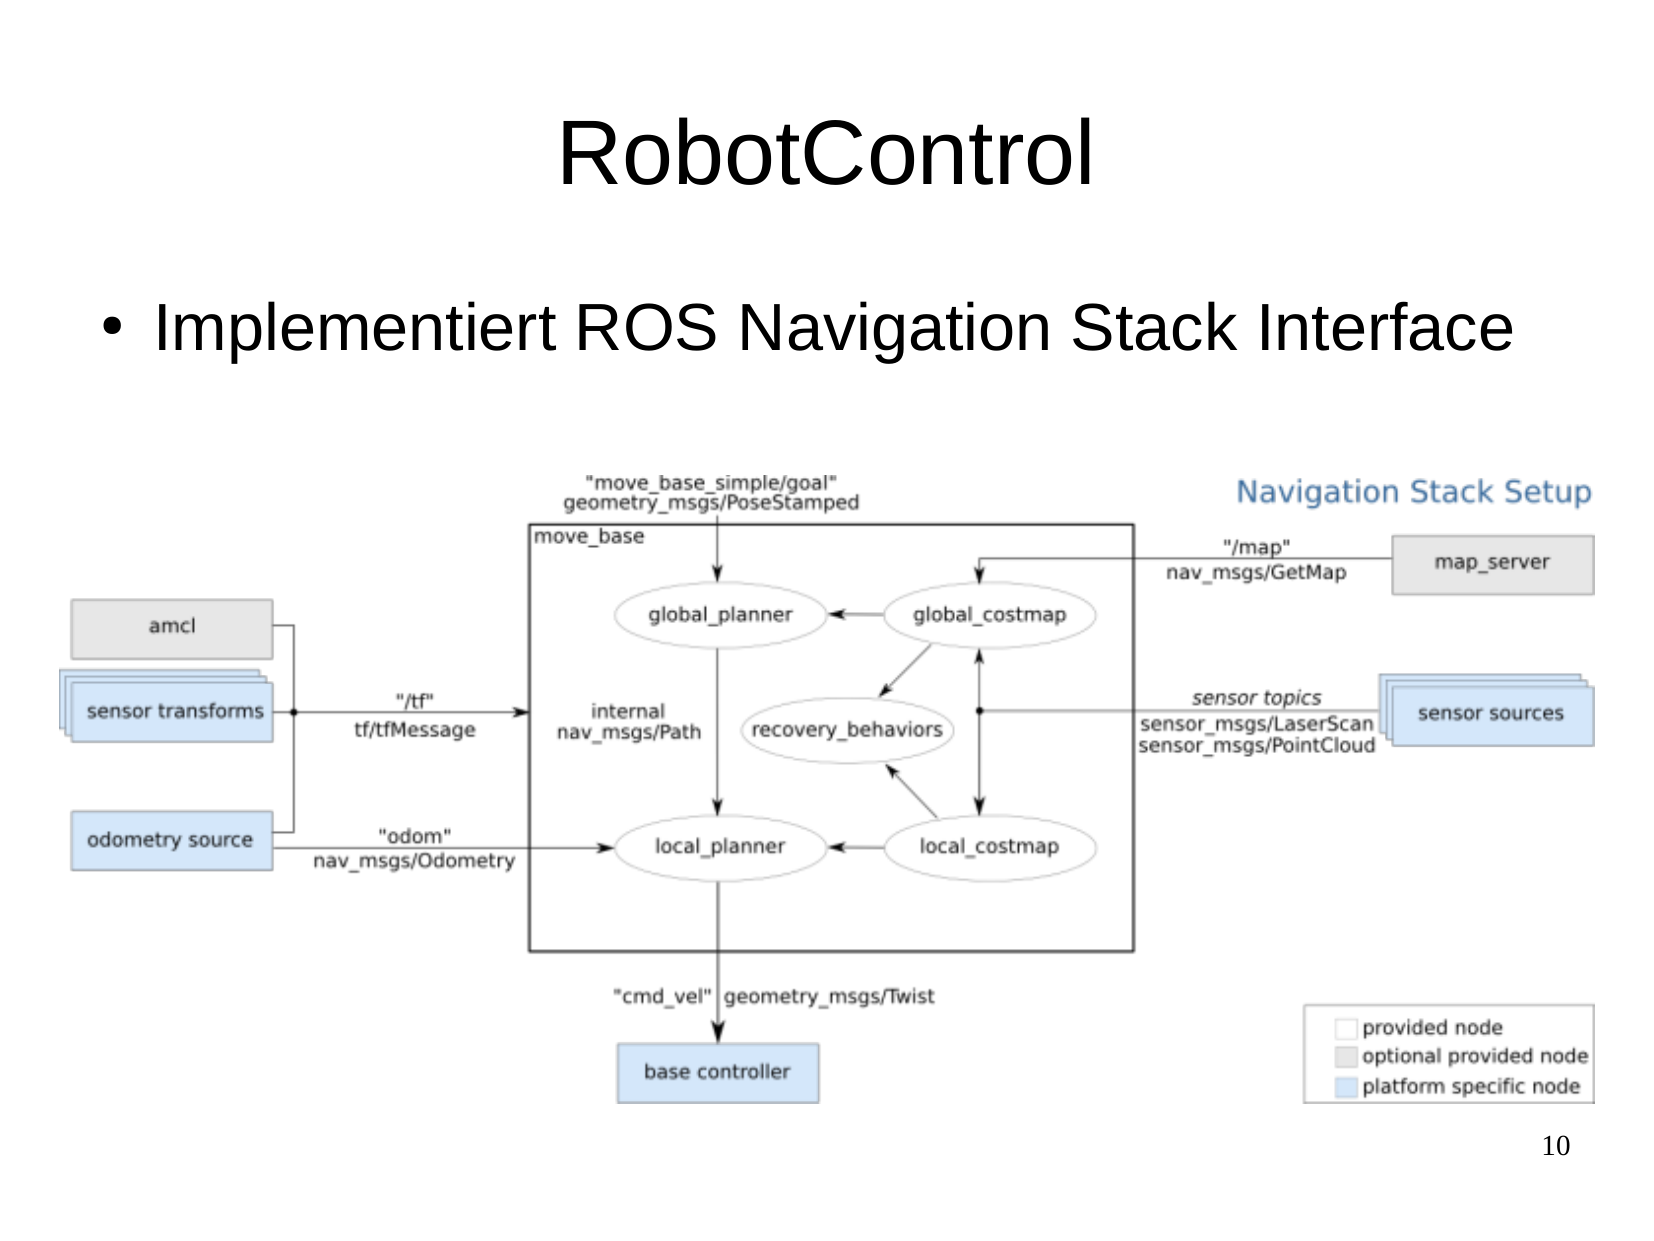

# RobotControl
Implementiert ROS Navigation Stack Interface
10